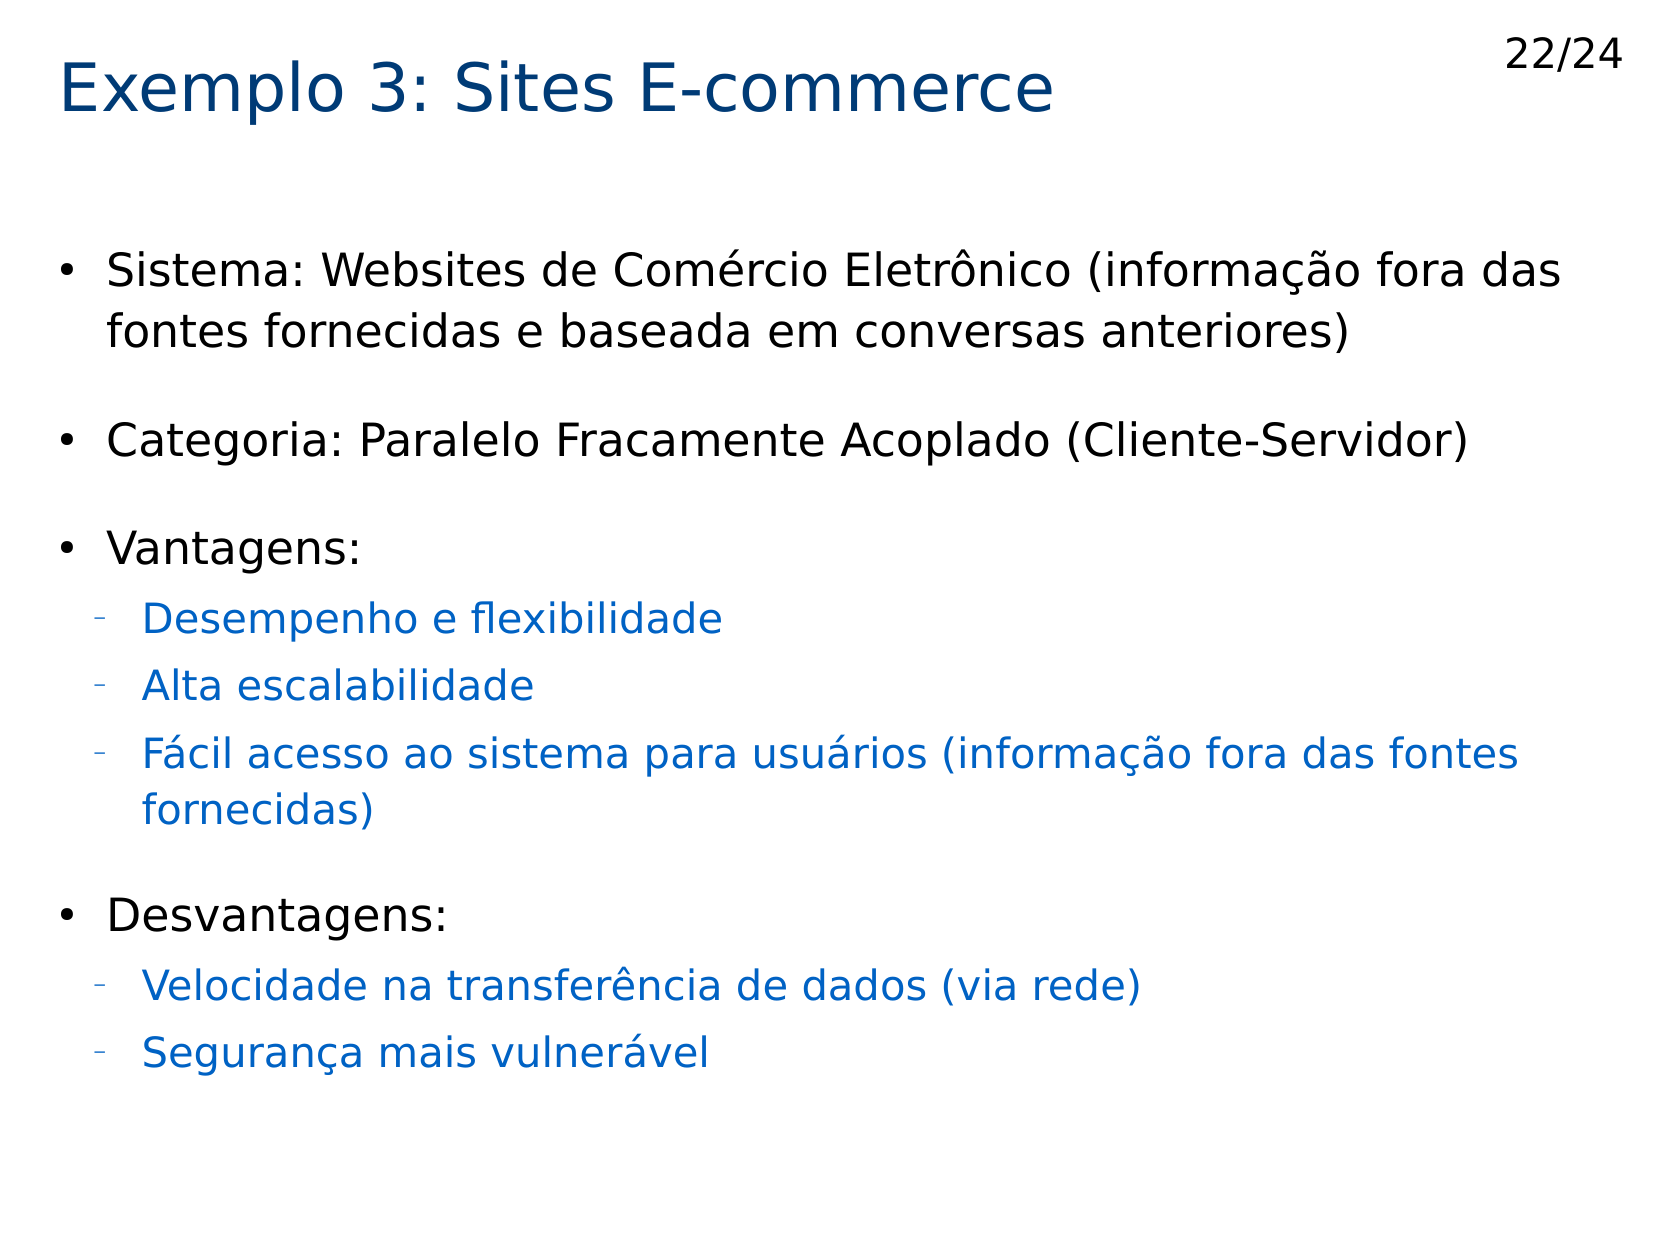

# Exemplo 3: Sites E-commerce
22
Sistema: Websites de Comércio Eletrônico (informação fora das fontes fornecidas e baseada em conversas anteriores)
Categoria: Paralelo Fracamente Acoplado (Cliente-Servidor)
Vantagens:
Desempenho e flexibilidade
Alta escalabilidade
Fácil acesso ao sistema para usuários (informação fora das fontes fornecidas)
Desvantagens:
Velocidade na transferência de dados (via rede)
Segurança mais vulnerável